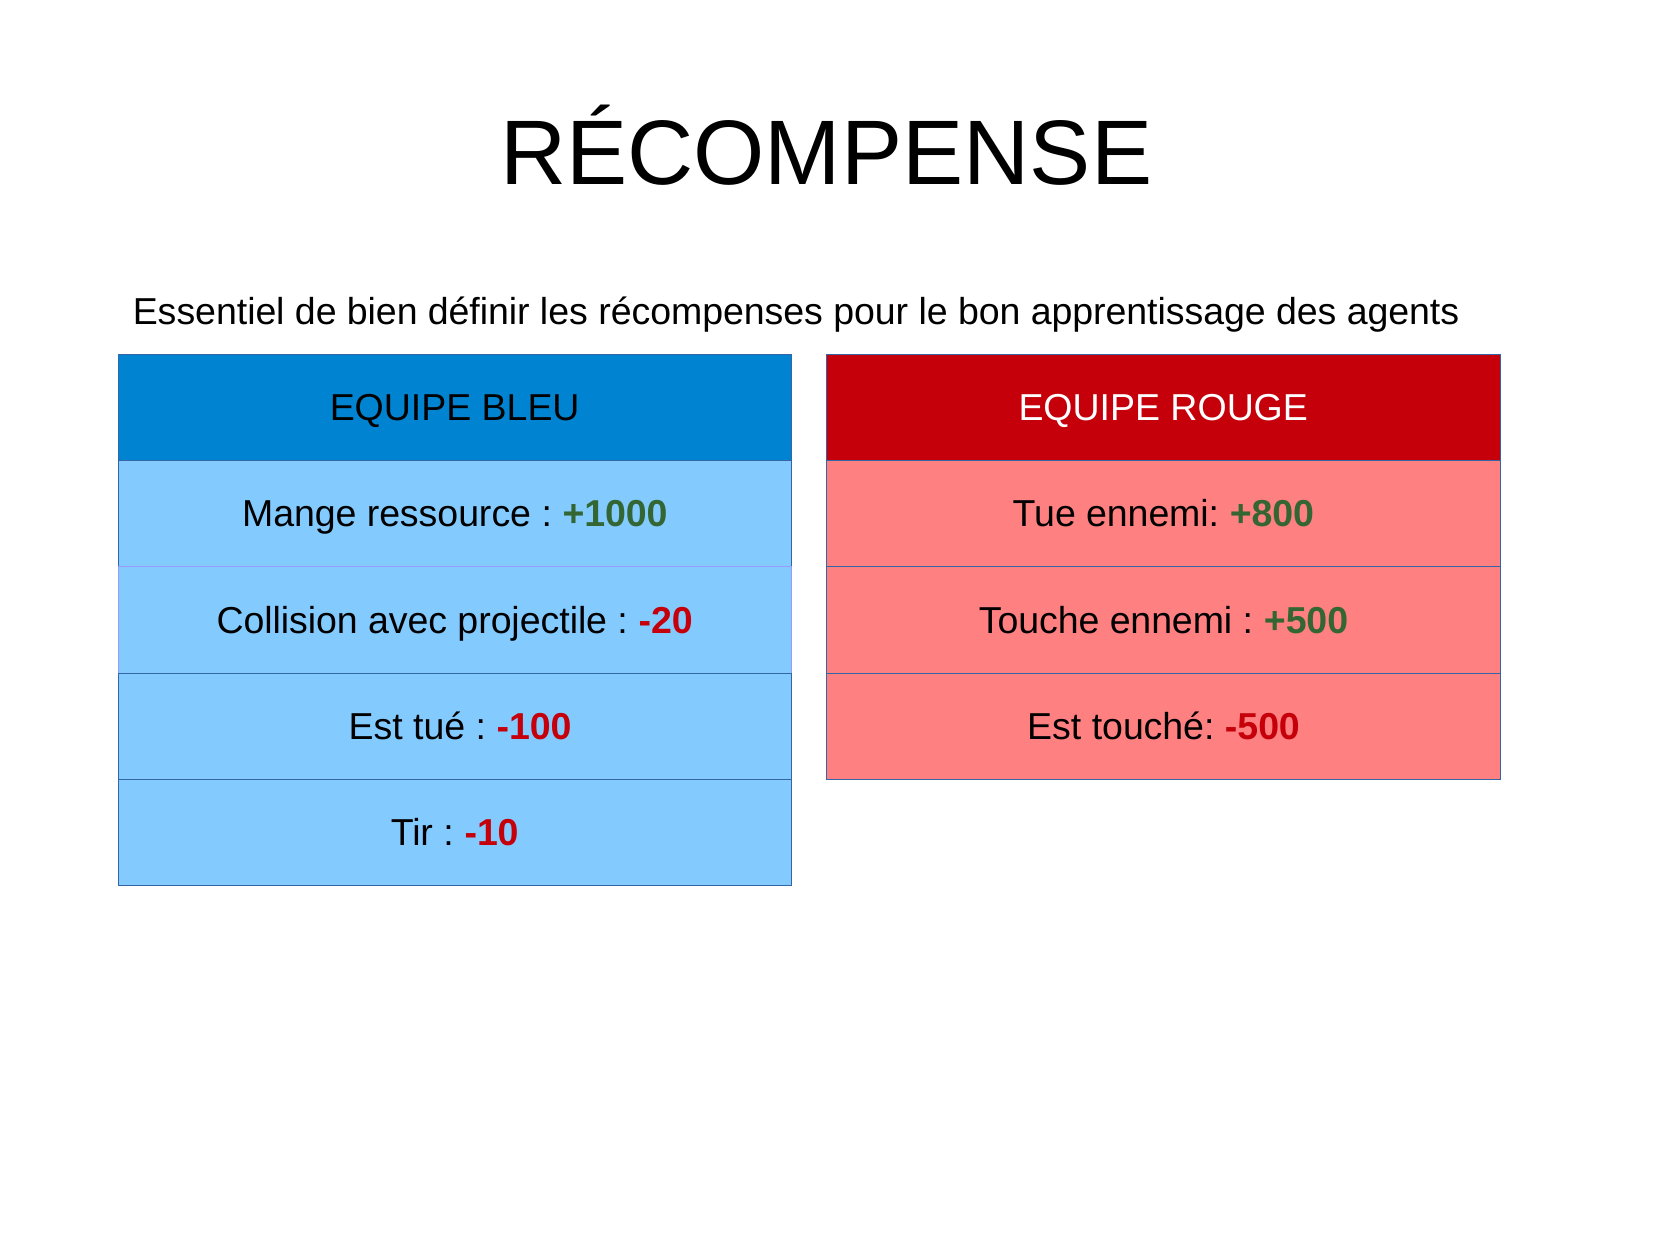

# RÉCOMPENSE
Essentiel de bien définir les récompenses pour le bon apprentissage des agents
EQUIPE BLEU
EQUIPE ROUGE
Mange ressource : +1000
Tue ennemi: +800
Collision avec projectile : -20
Touche ennemi : +500
 Est tué : -100
Est touché: -500
Tir : -10